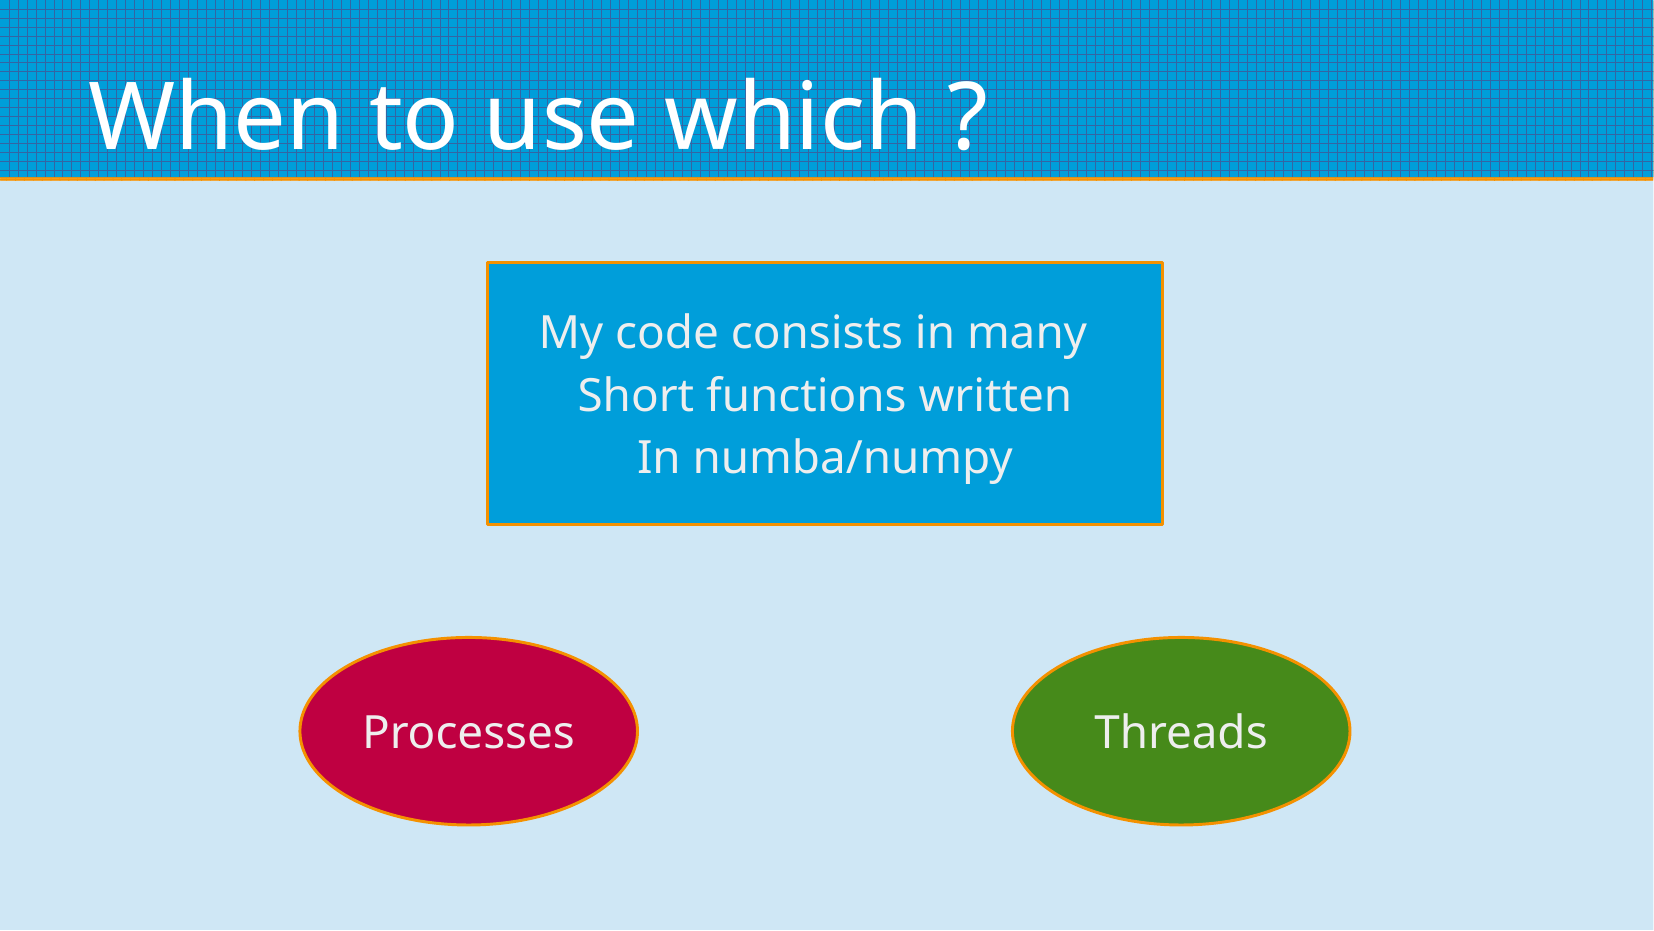

# When to use which ?
My code consists in many
Short functions written
In numba/numpy
Processes
Threads